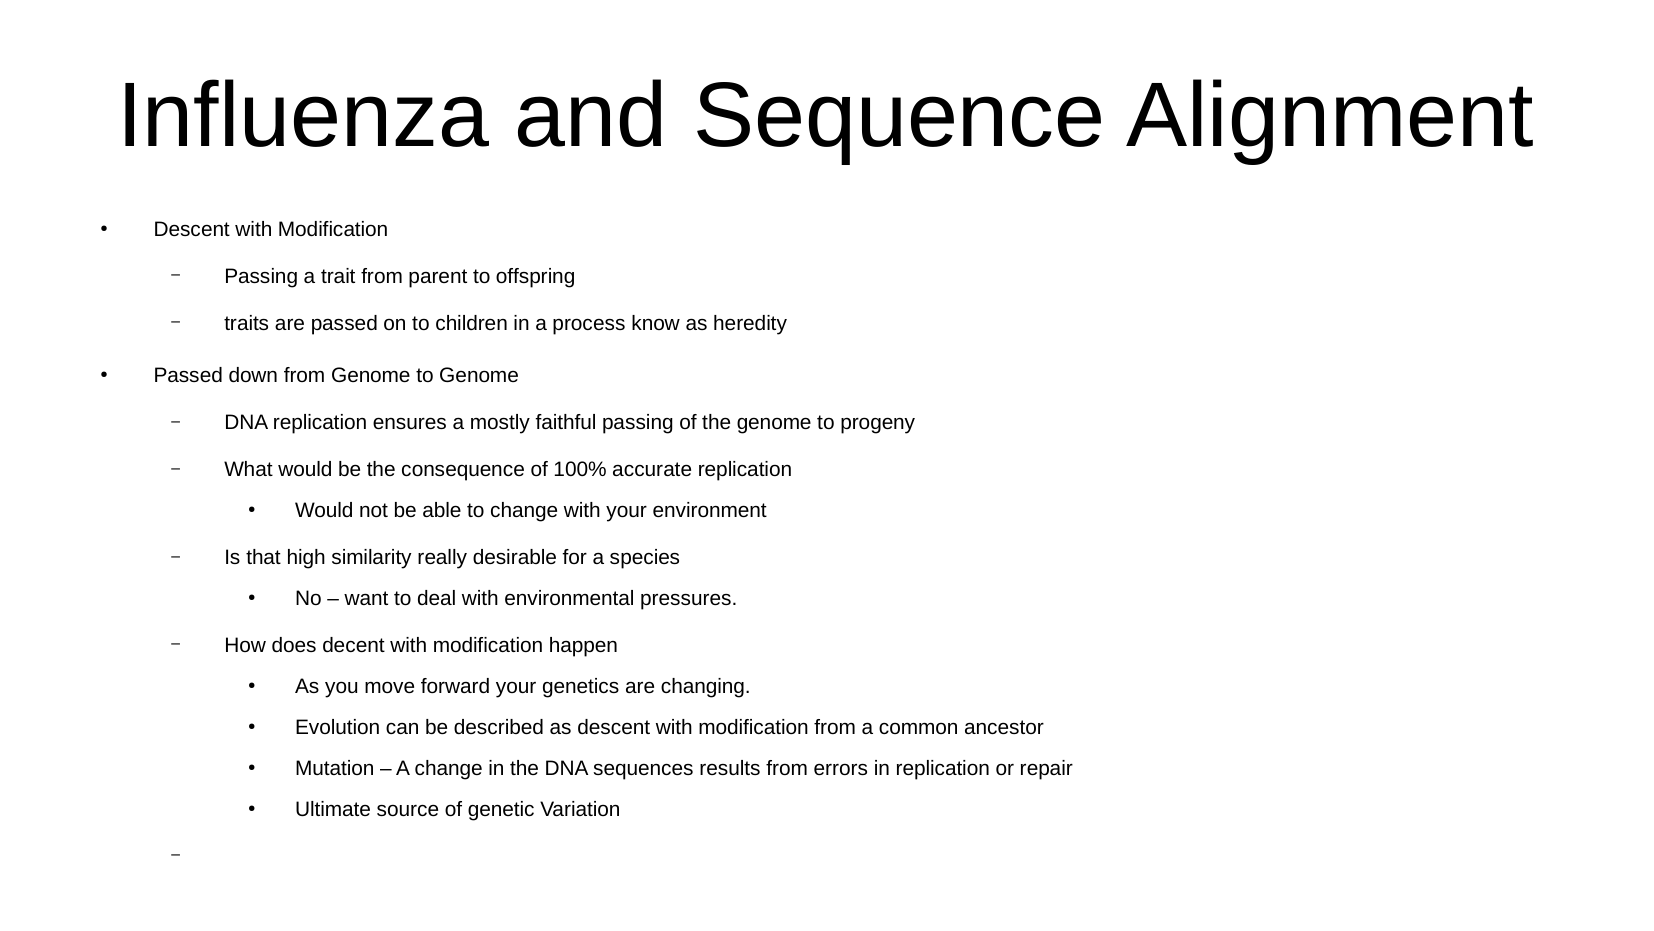

# Influenza and Sequence Alignment
Descent with Modification
Passing a trait from parent to offspring
traits are passed on to children in a process know as heredity
Passed down from Genome to Genome
DNA replication ensures a mostly faithful passing of the genome to progeny
What would be the consequence of 100% accurate replication
Would not be able to change with your environment
Is that high similarity really desirable for a species
No – want to deal with environmental pressures.
How does decent with modification happen
As you move forward your genetics are changing.
Evolution can be described as descent with modification from a common ancestor
Mutation – A change in the DNA sequences results from errors in replication or repair
Ultimate source of genetic Variation